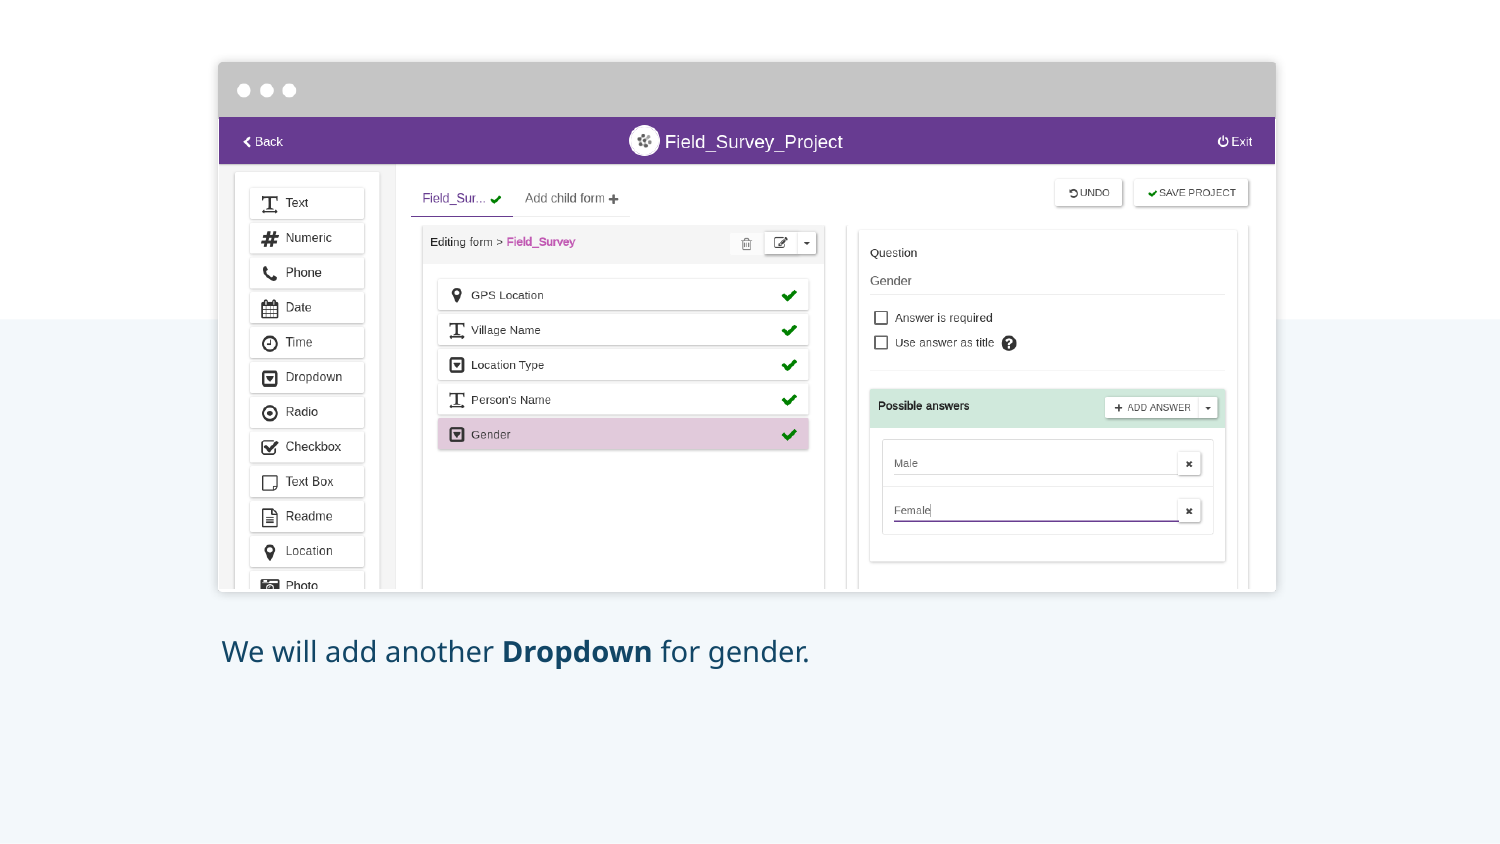

We will add another Dropdown for gender.